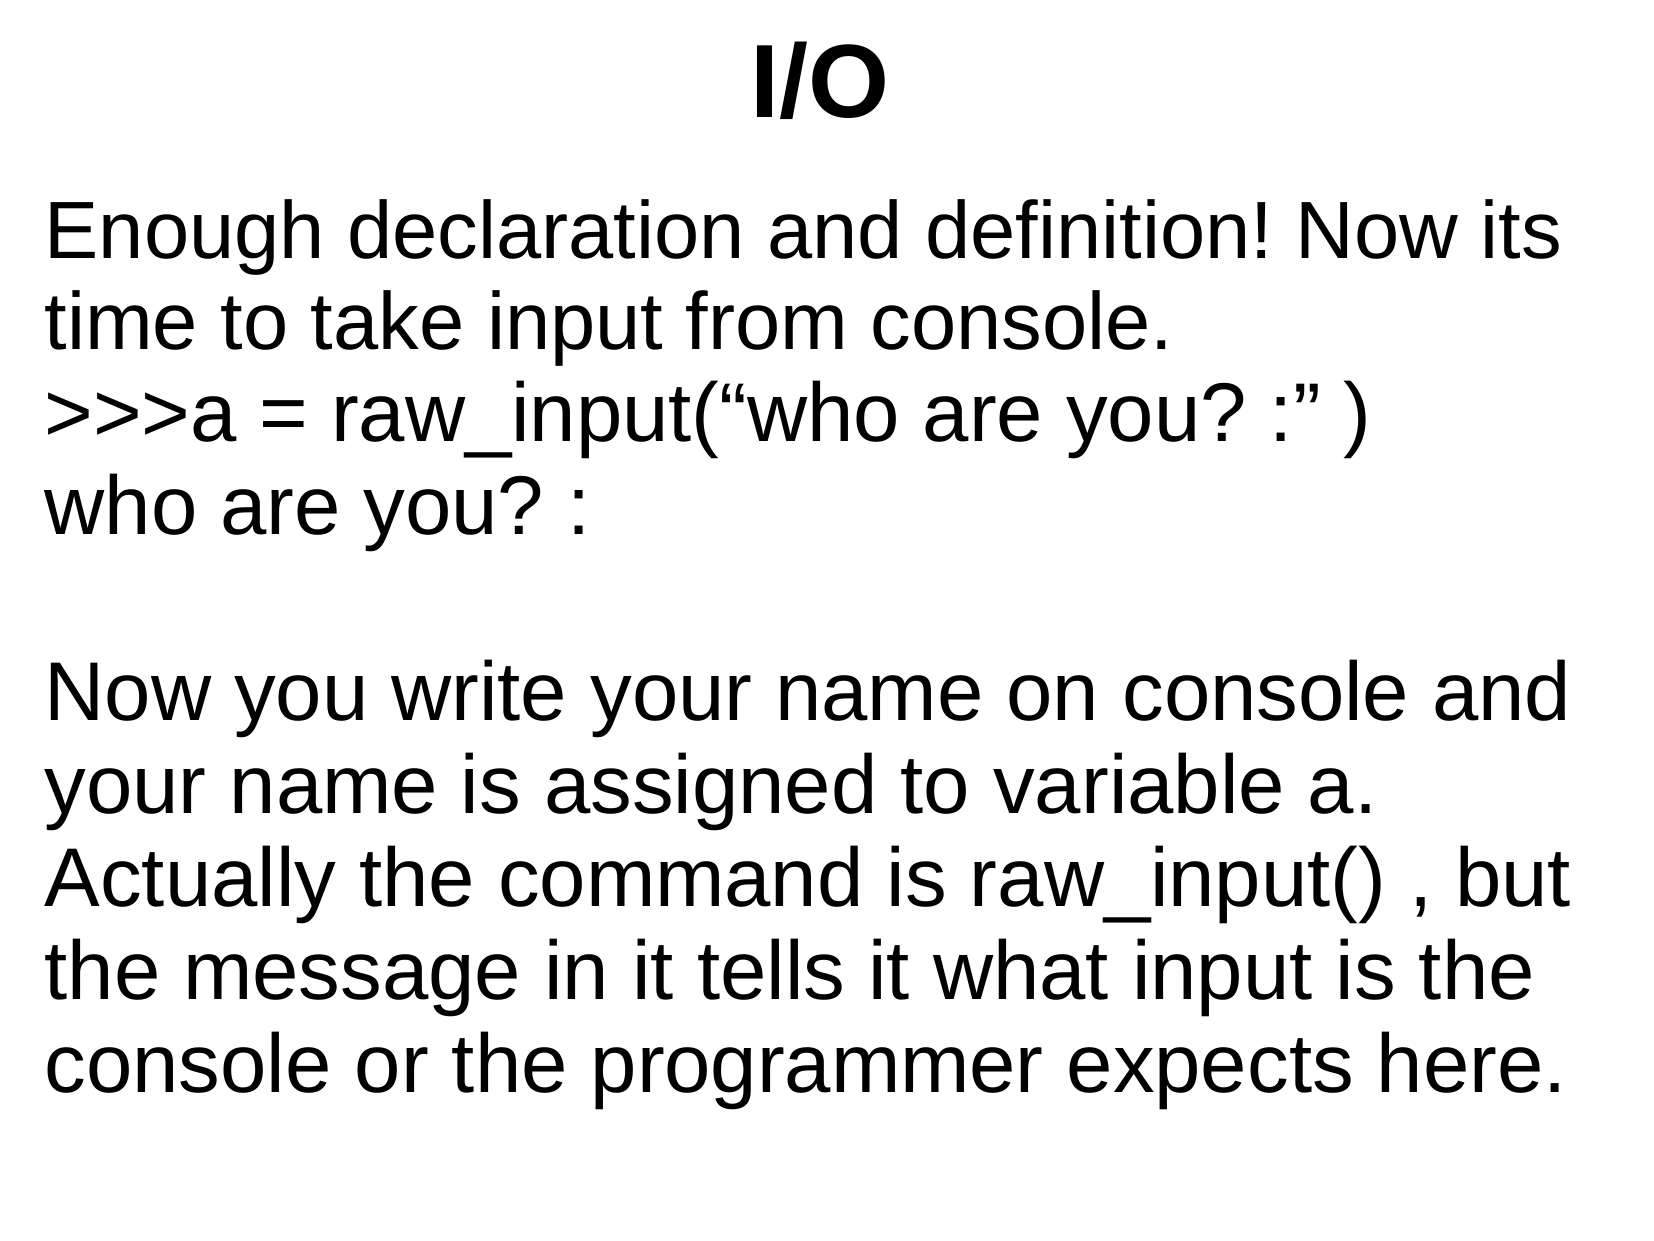

I/O
Enough declaration and definition! Now its time to take input from console.
>>>a = raw_input(“who are you? :” )
who are you? :
Now you write your name on console and your name is assigned to variable a. Actually the command is raw_input() , but the message in it tells it what input is the console or the programmer expects here.